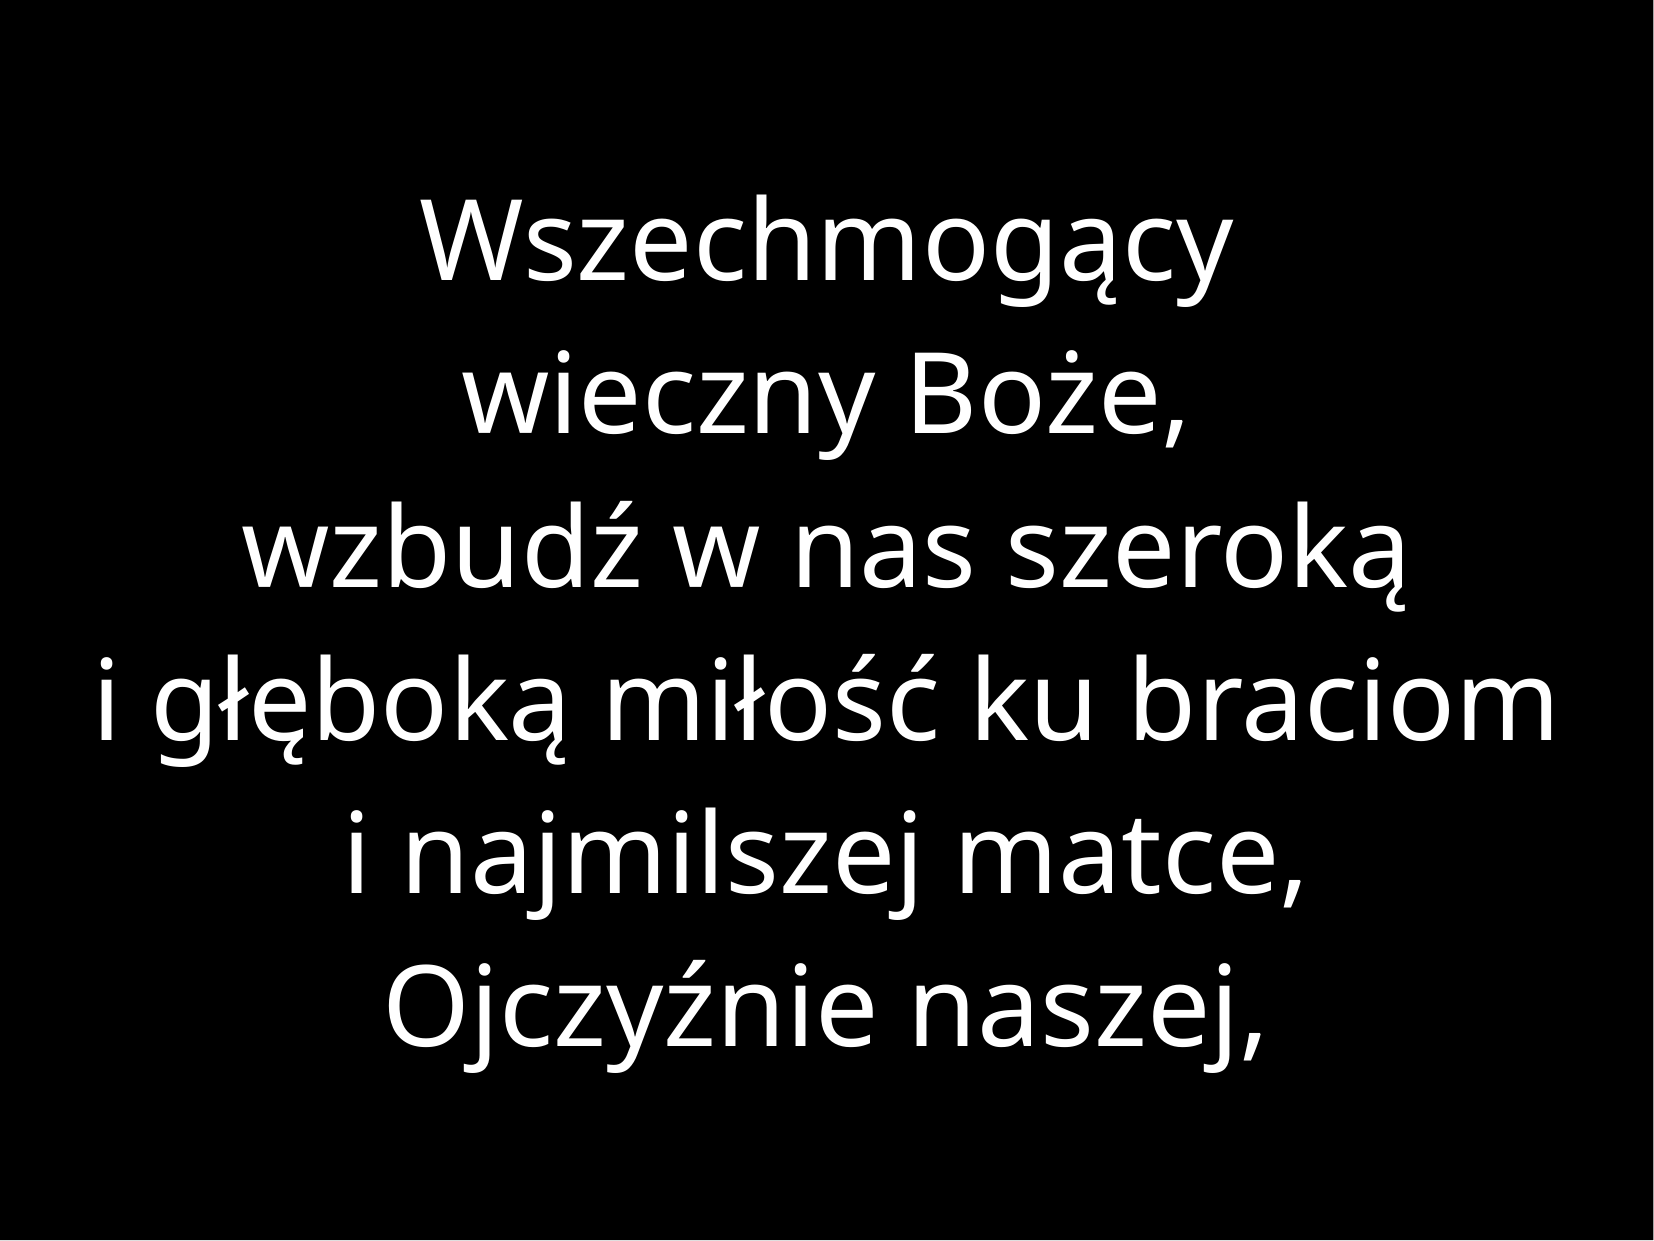

# Wszechmogący wieczny Boże, wzbudź w nas szeroką i głęboką miłość ku braciom i najmilszej matce, Ojczyźnie naszej,